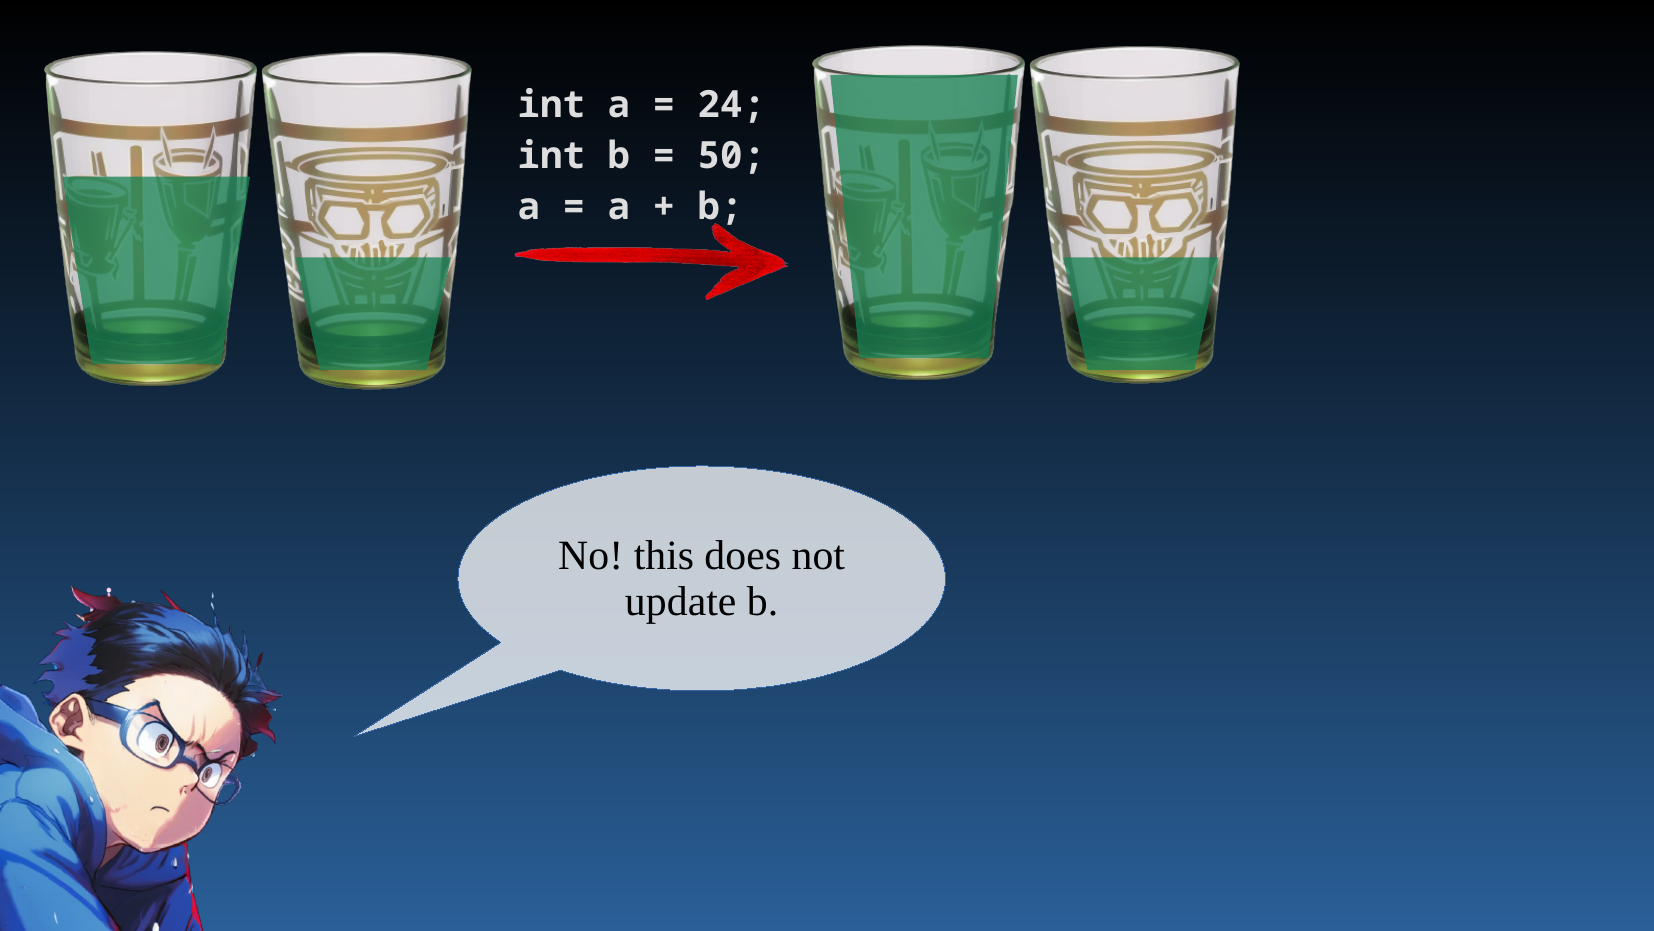

int a = 24;
int b = 50;
a = a + b;
No! this does not
update b.